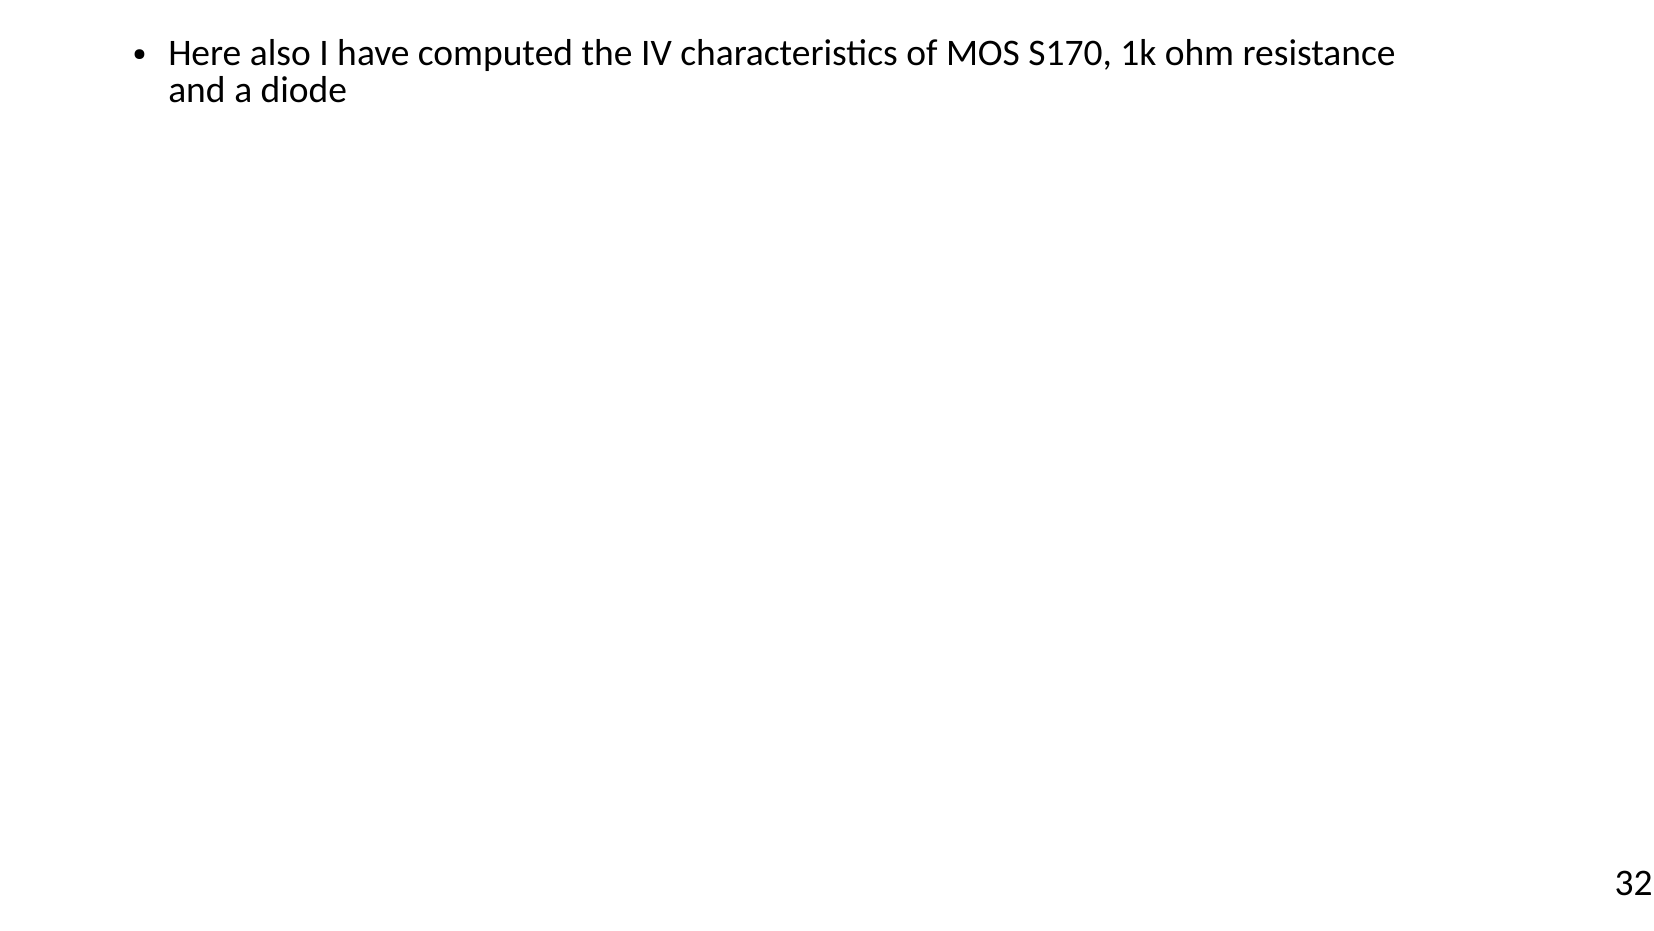

Here also I have computed the IV characteristics of MOS S170, 1k ohm resistance and a diode